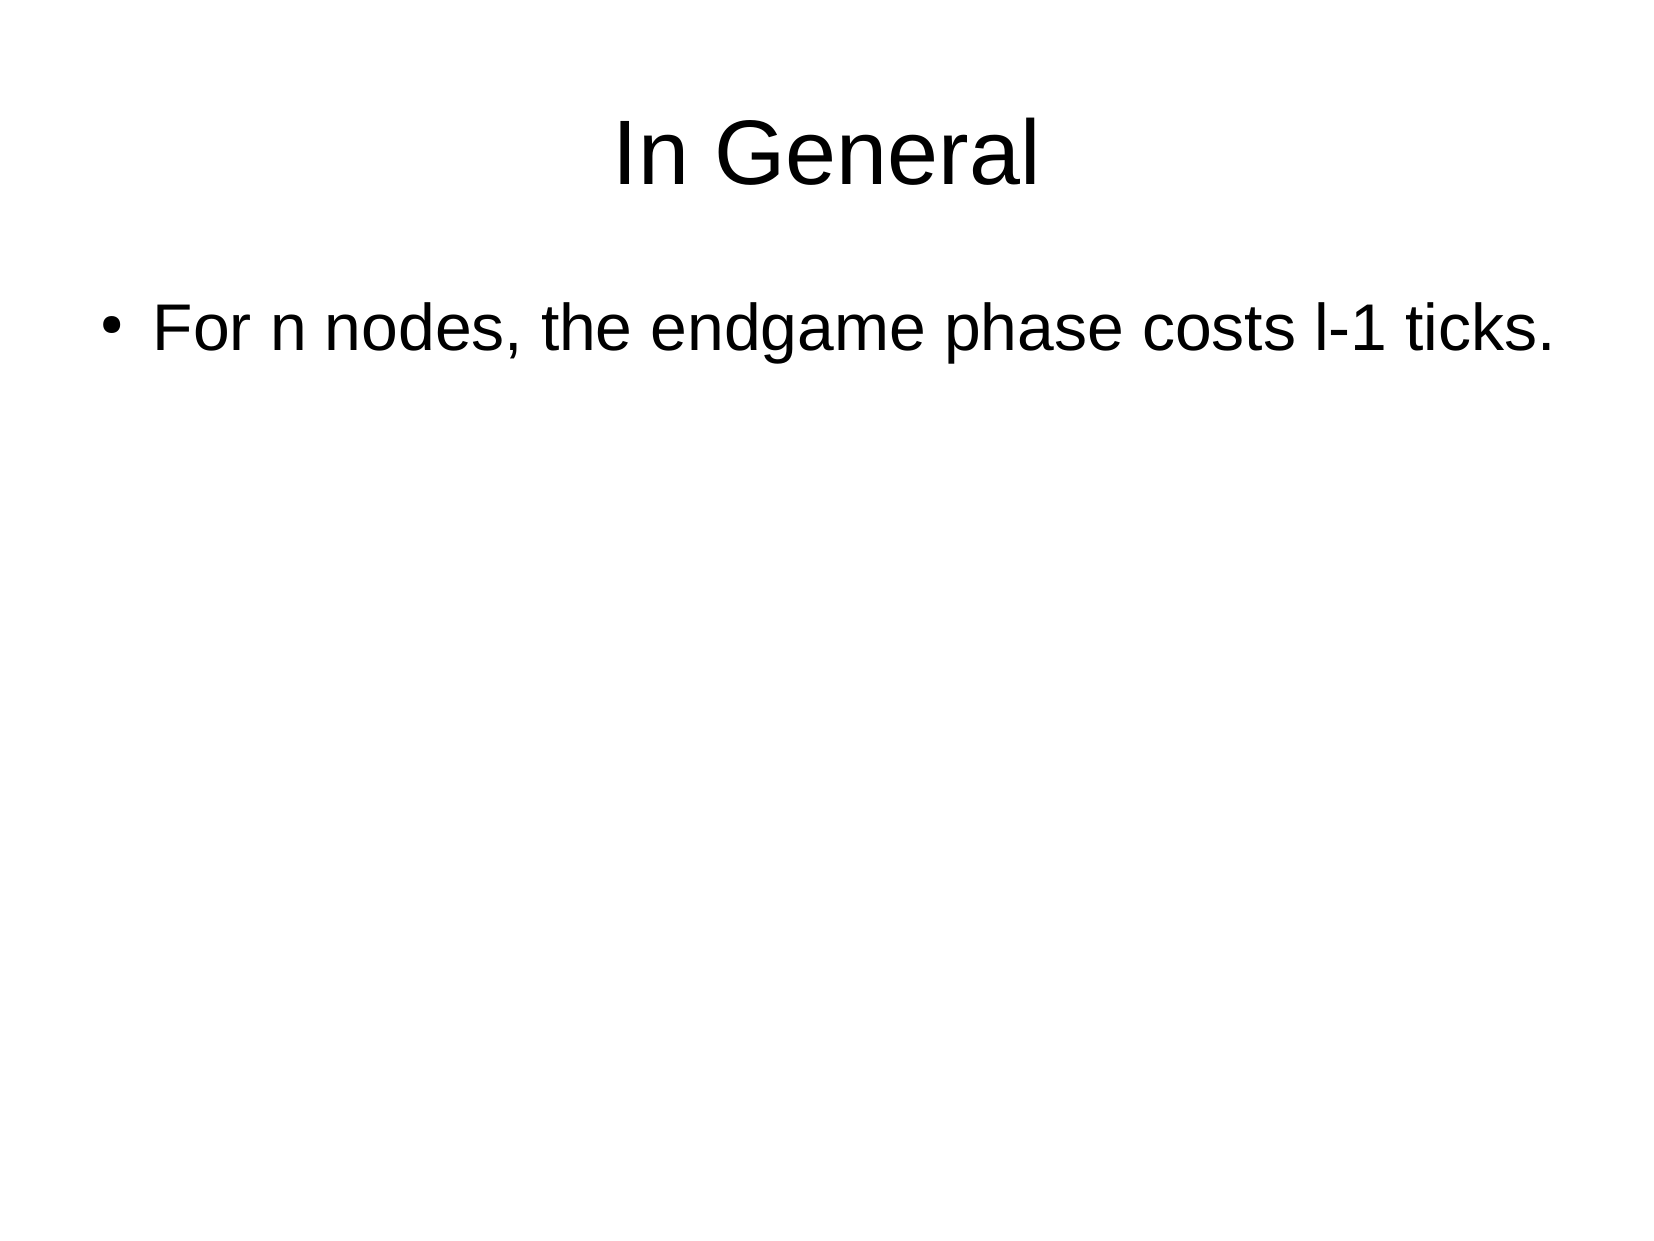

# In General
For n nodes, the endgame phase costs l-1 ticks.